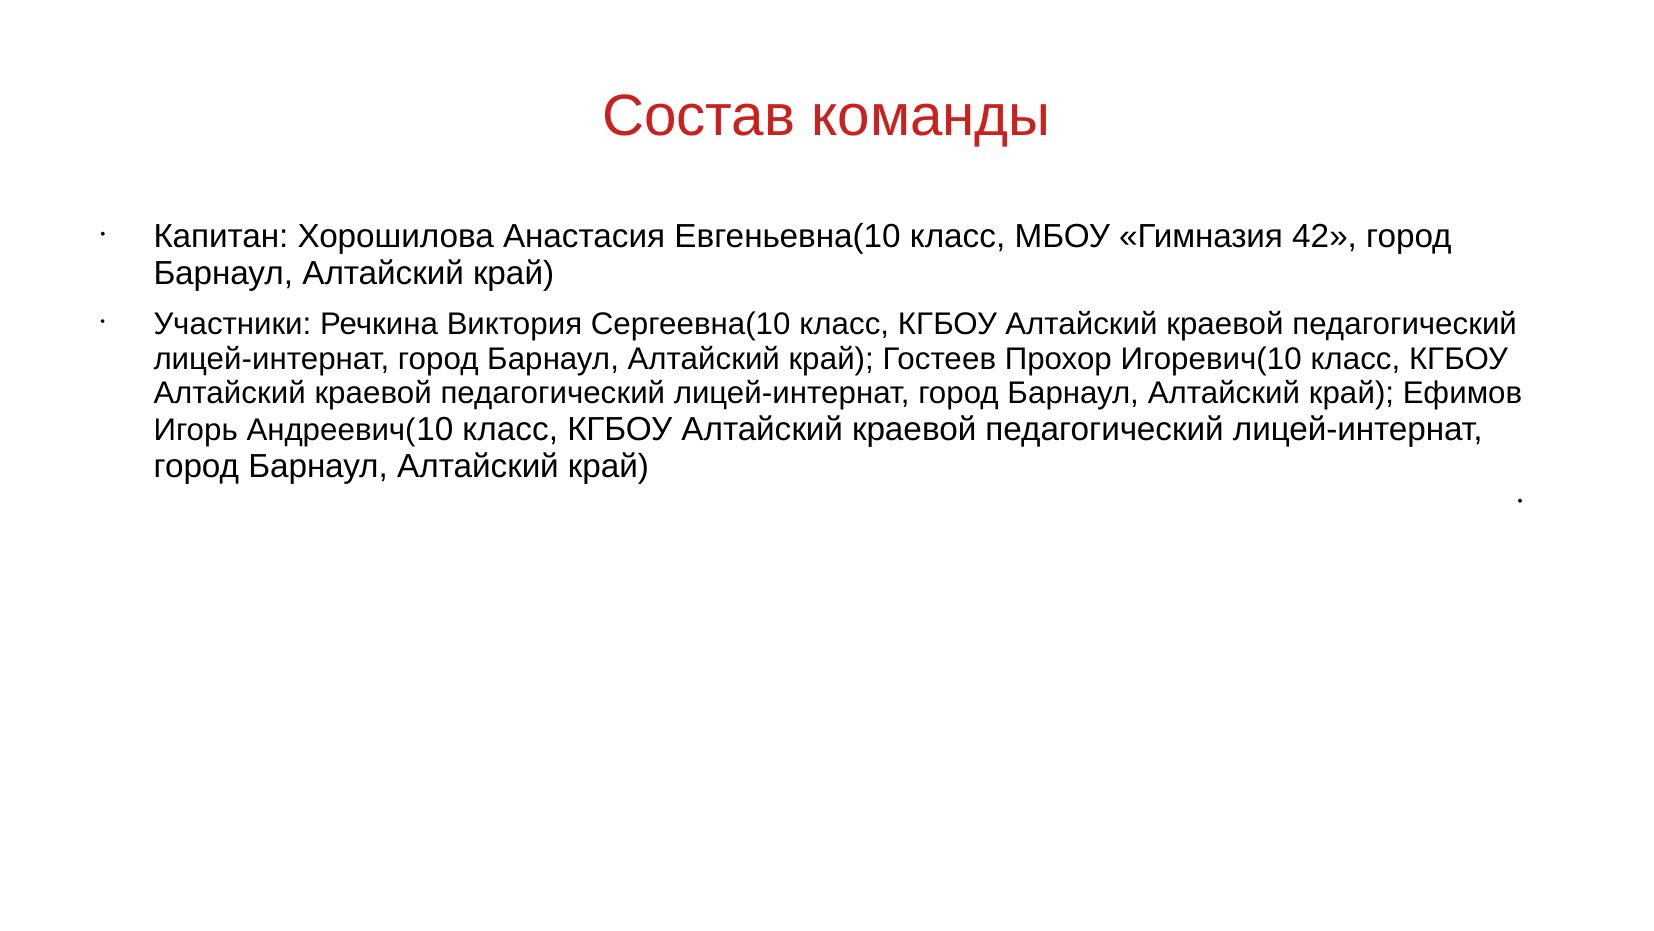

# Состав команды
Капитан: Хорошилова Анастасия Евгеньевна(10 класс, МБОУ «Гимназия 42», город Барнаул, Алтайский край)
Участники: Речкина Виктория Сергеевна(10 класс, КГБОУ Алтайский краевой педагогический лицей-интернат, город Барнаул, Алтайский край); Гостеев Прохор Игоревич(10 класс, КГБОУ Алтайский краевой педагогический лицей-интернат, город Барнаул, Алтайский край); Ефимов Игорь Андреевич(10 класс, КГБОУ Алтайский краевой педагогический лицей-интернат, город Барнаул, Алтайский край)